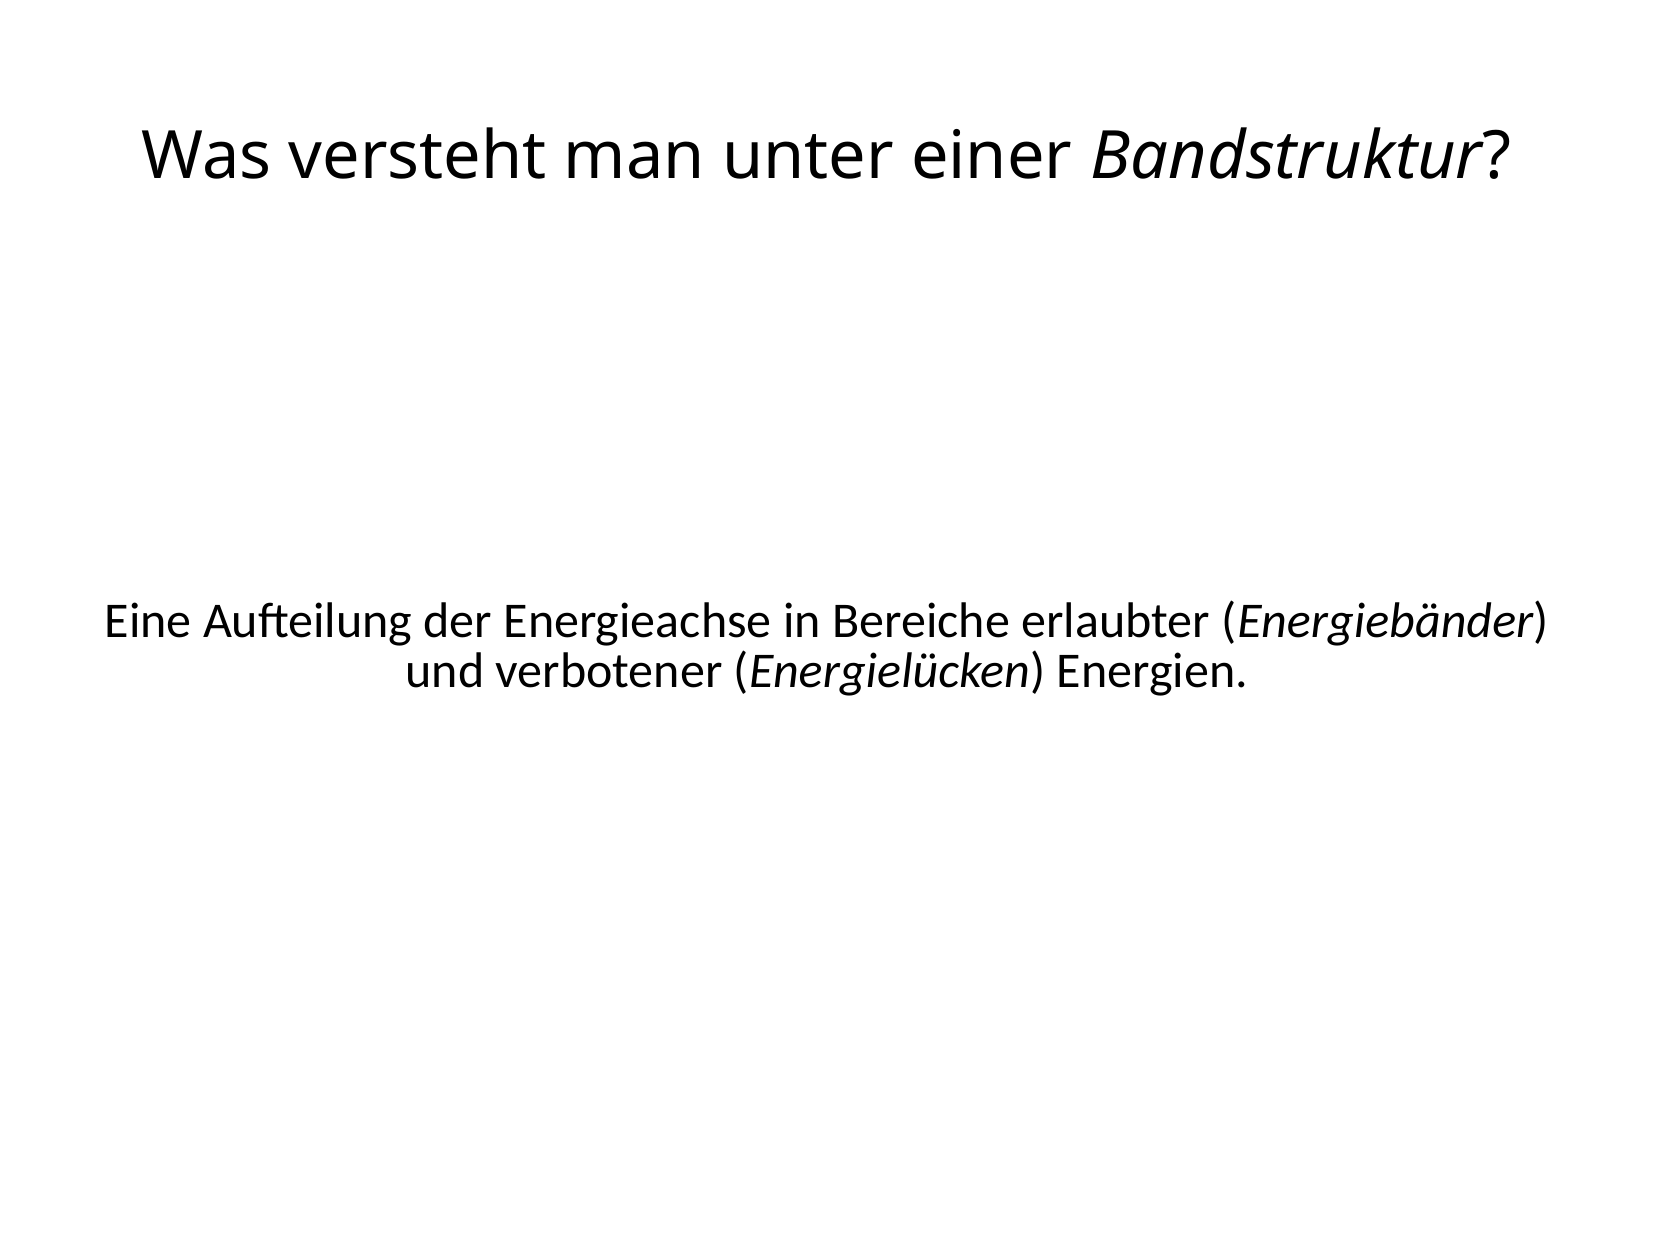

# Was versteht man unter einer Bandstruktur?
Eine Aufteilung der Energieachse in Bereiche erlaubter (Energiebänder) und verbotener (Energielücken) Energien.